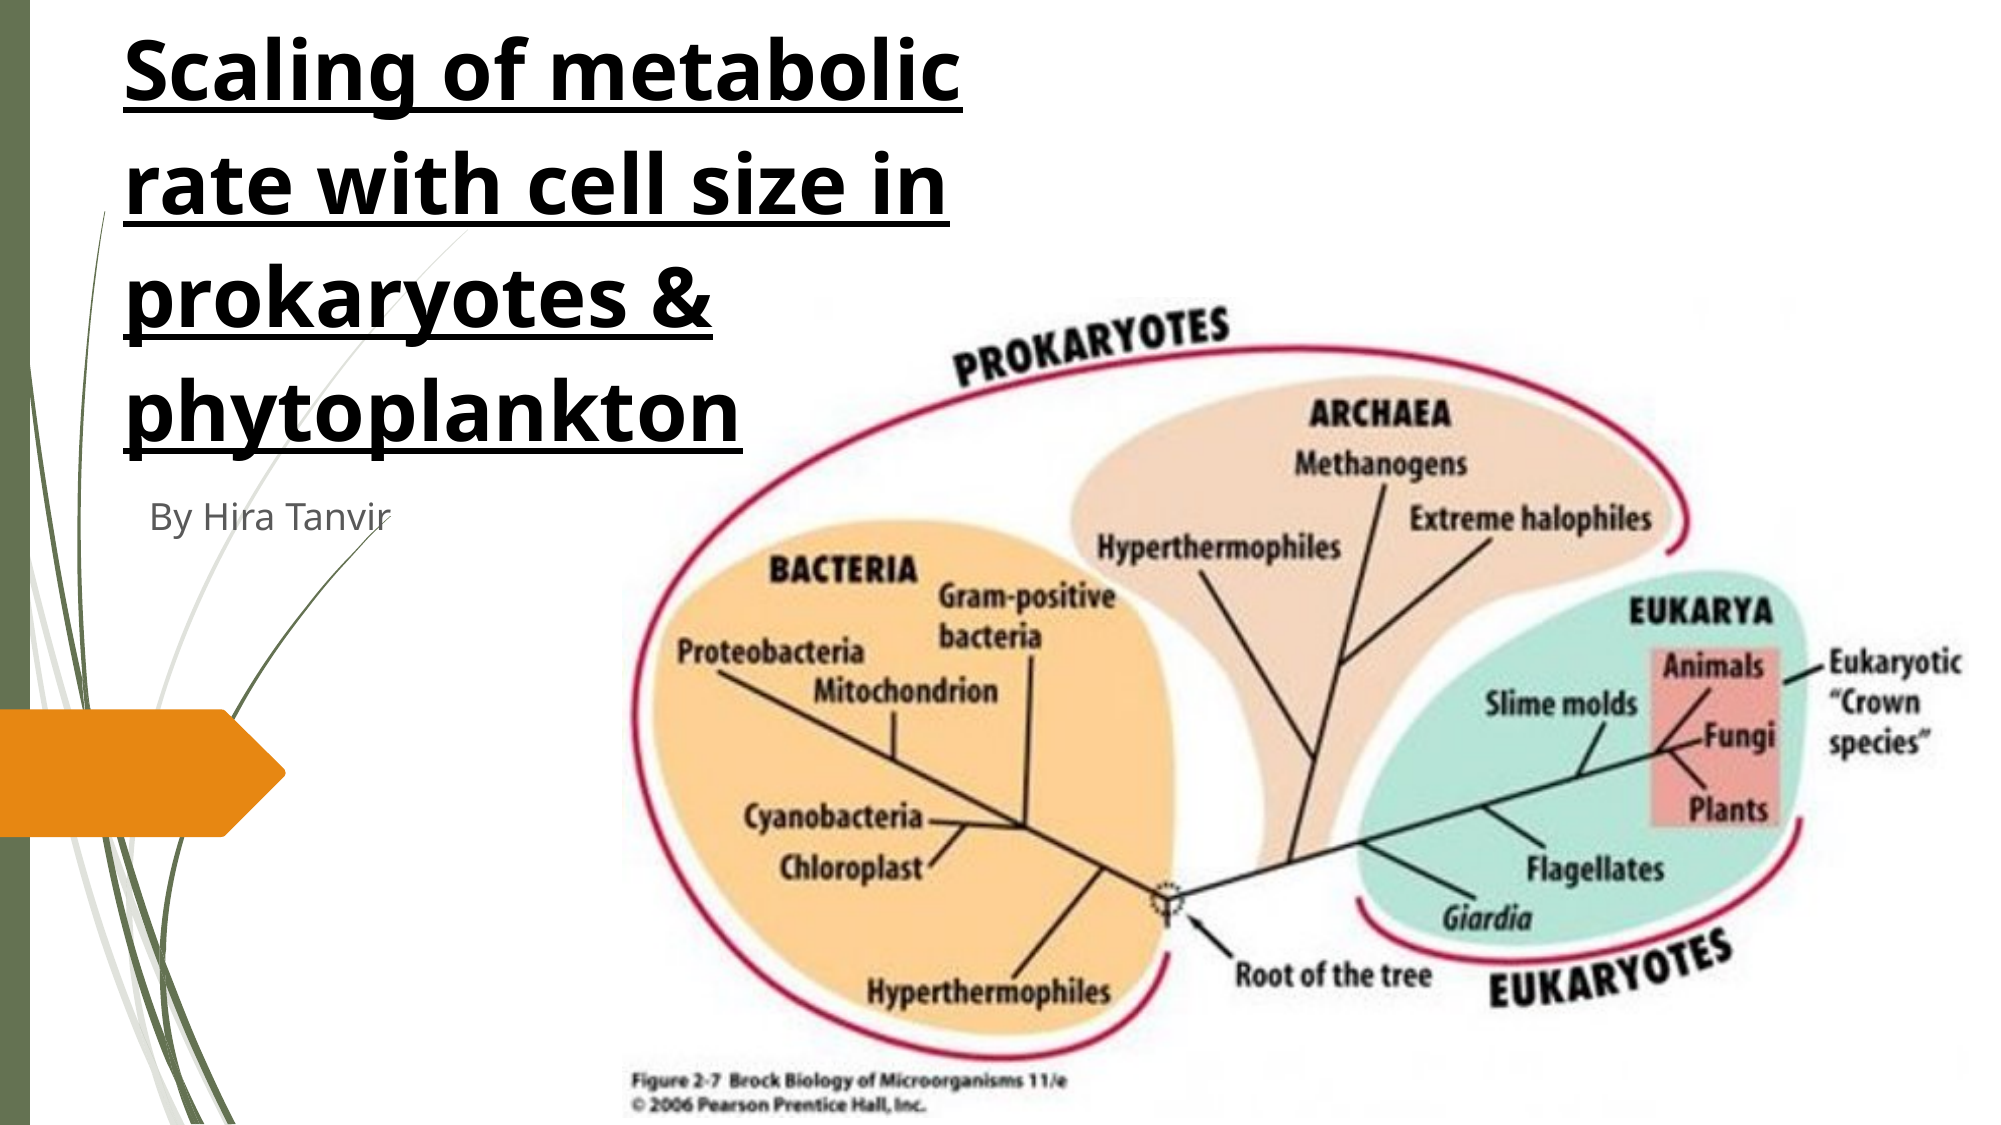

# Scaling of metabolic rate with cell size in prokaryotes & phytoplankton
By Hira Tanvir